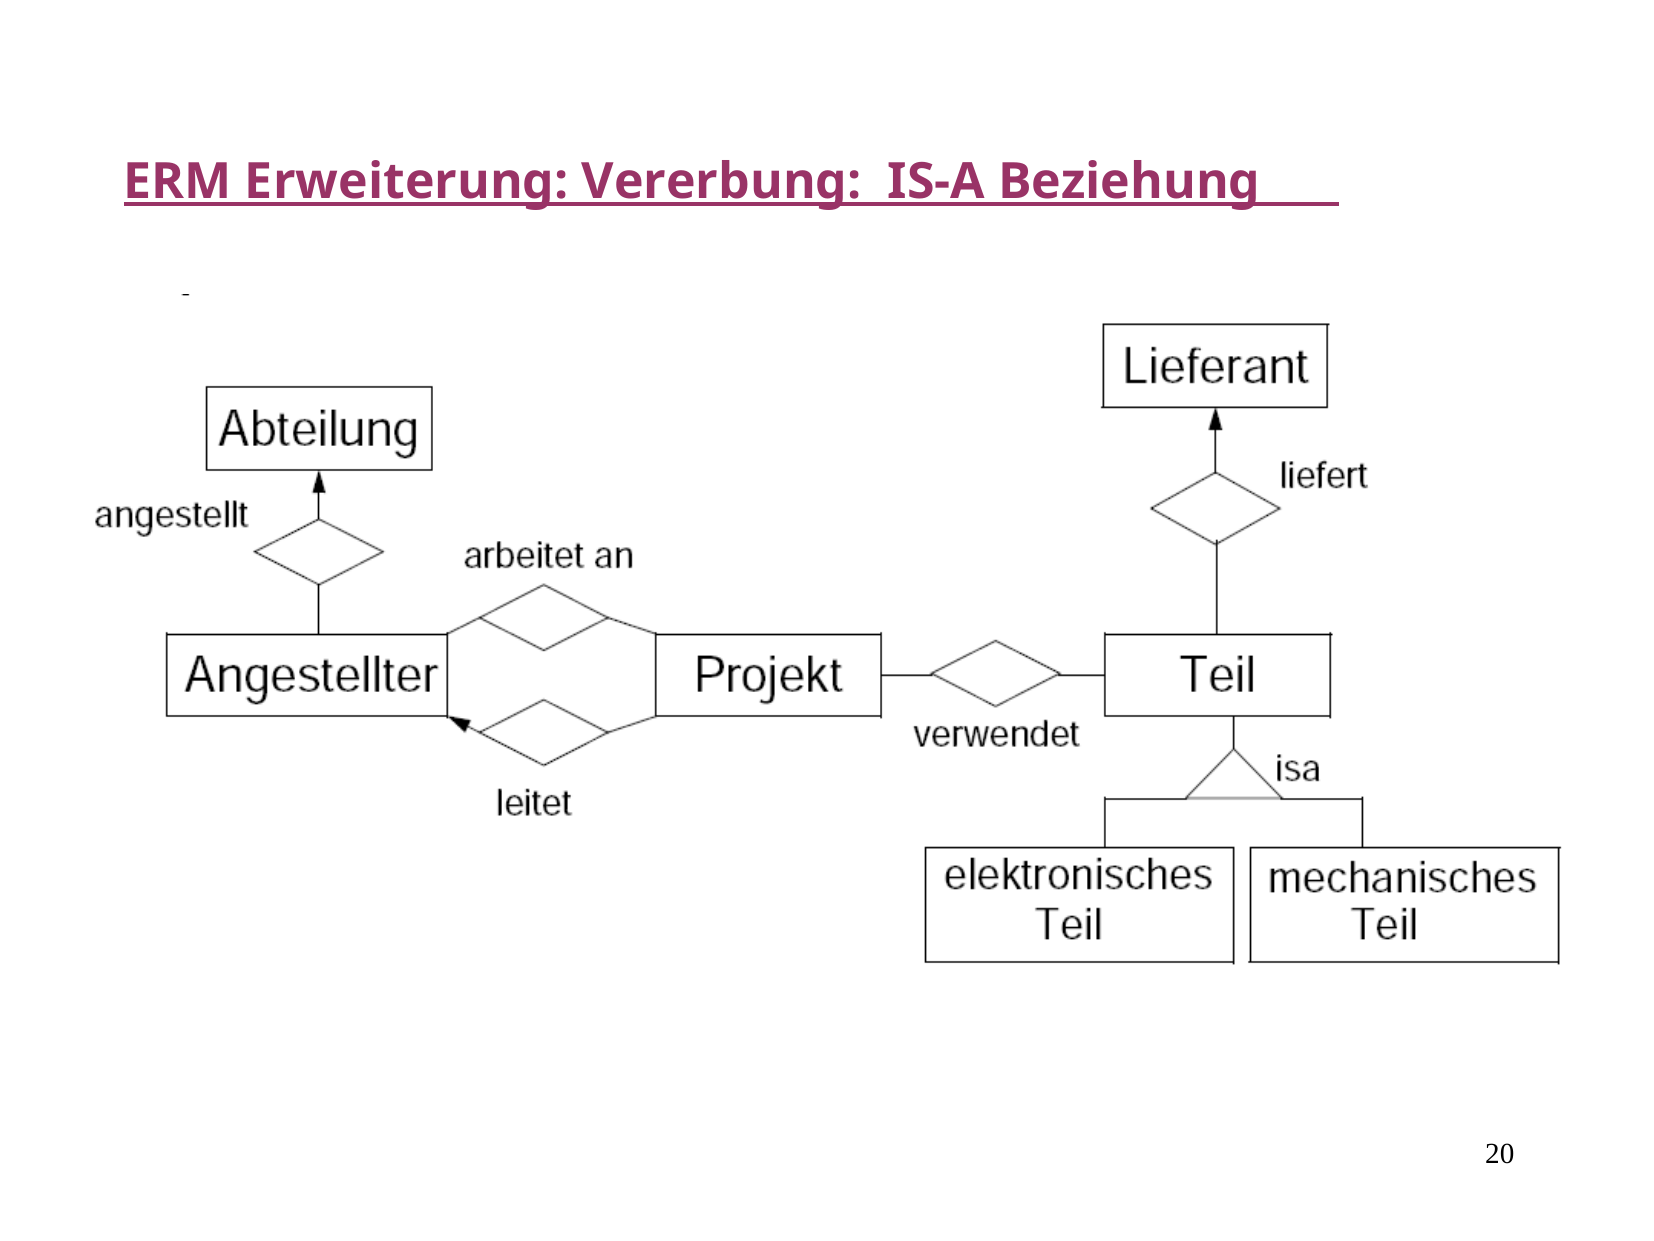

# ERM Erweiterung: Vererbung: IS-A Beziehung
20